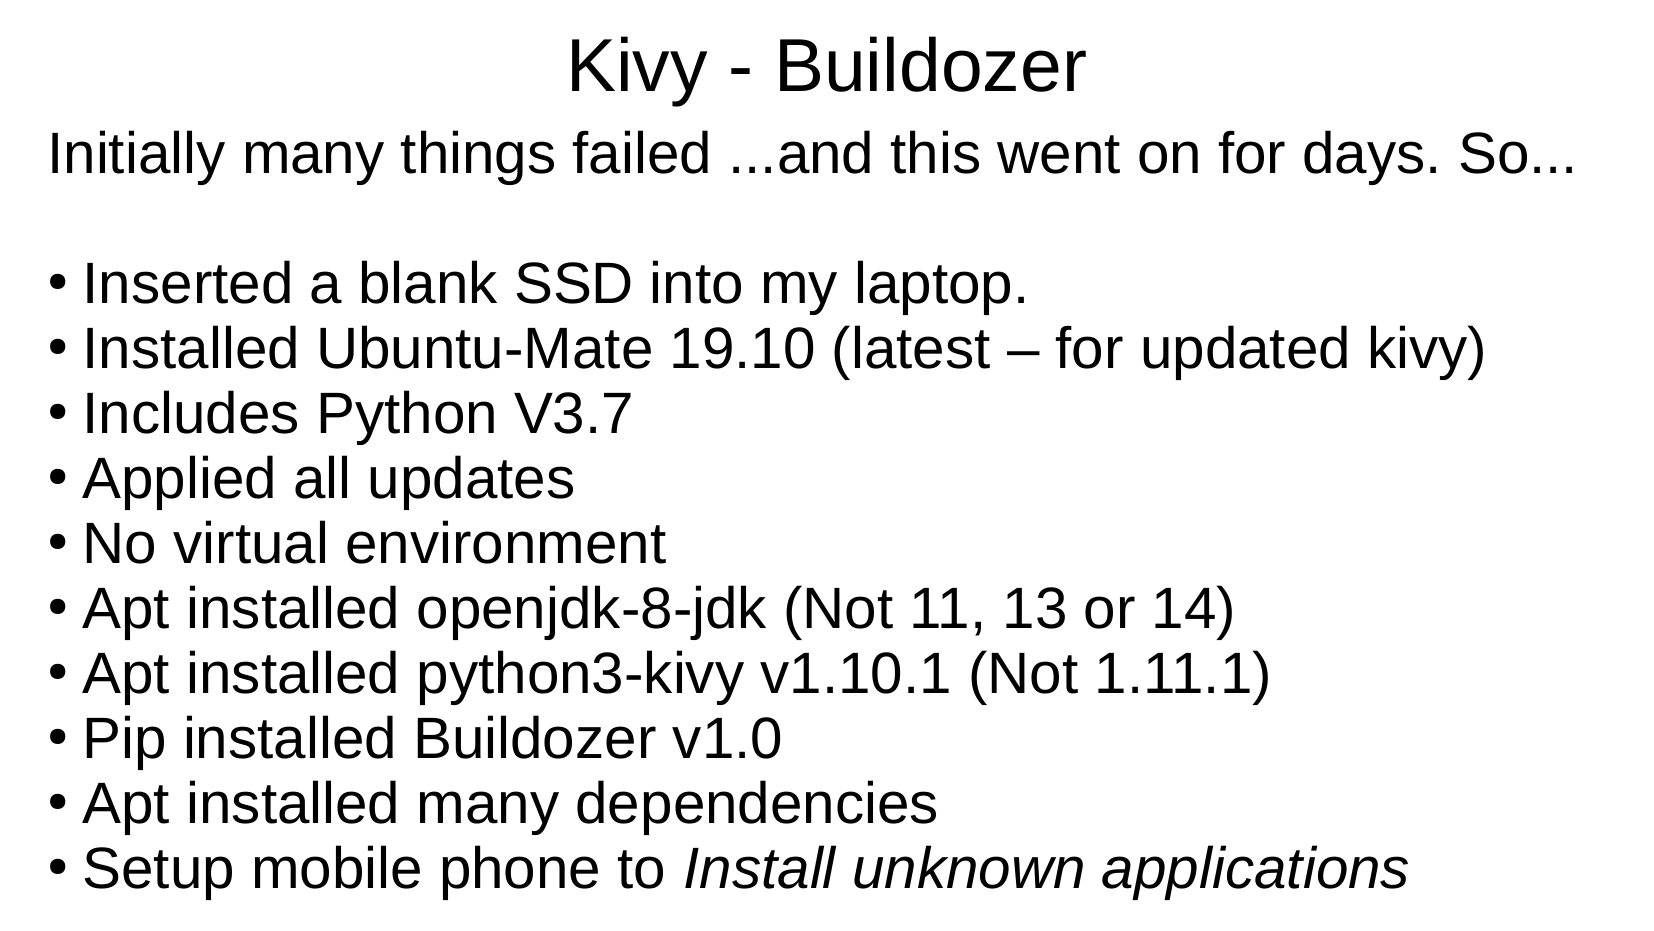

Kivy - Buildozer
# Initially many things failed ...and this went on for days. So...
Inserted a blank SSD into my laptop.
Installed Ubuntu-Mate 19.10 (latest – for updated kivy)
Includes Python V3.7
Applied all updates
No virtual environment
Apt installed openjdk-8-jdk (Not 11, 13 or 14)
Apt installed python3-kivy v1.10.1 (Not 1.11.1)
Pip installed Buildozer v1.0
Apt installed many dependencies
Setup mobile phone to Install unknown applications